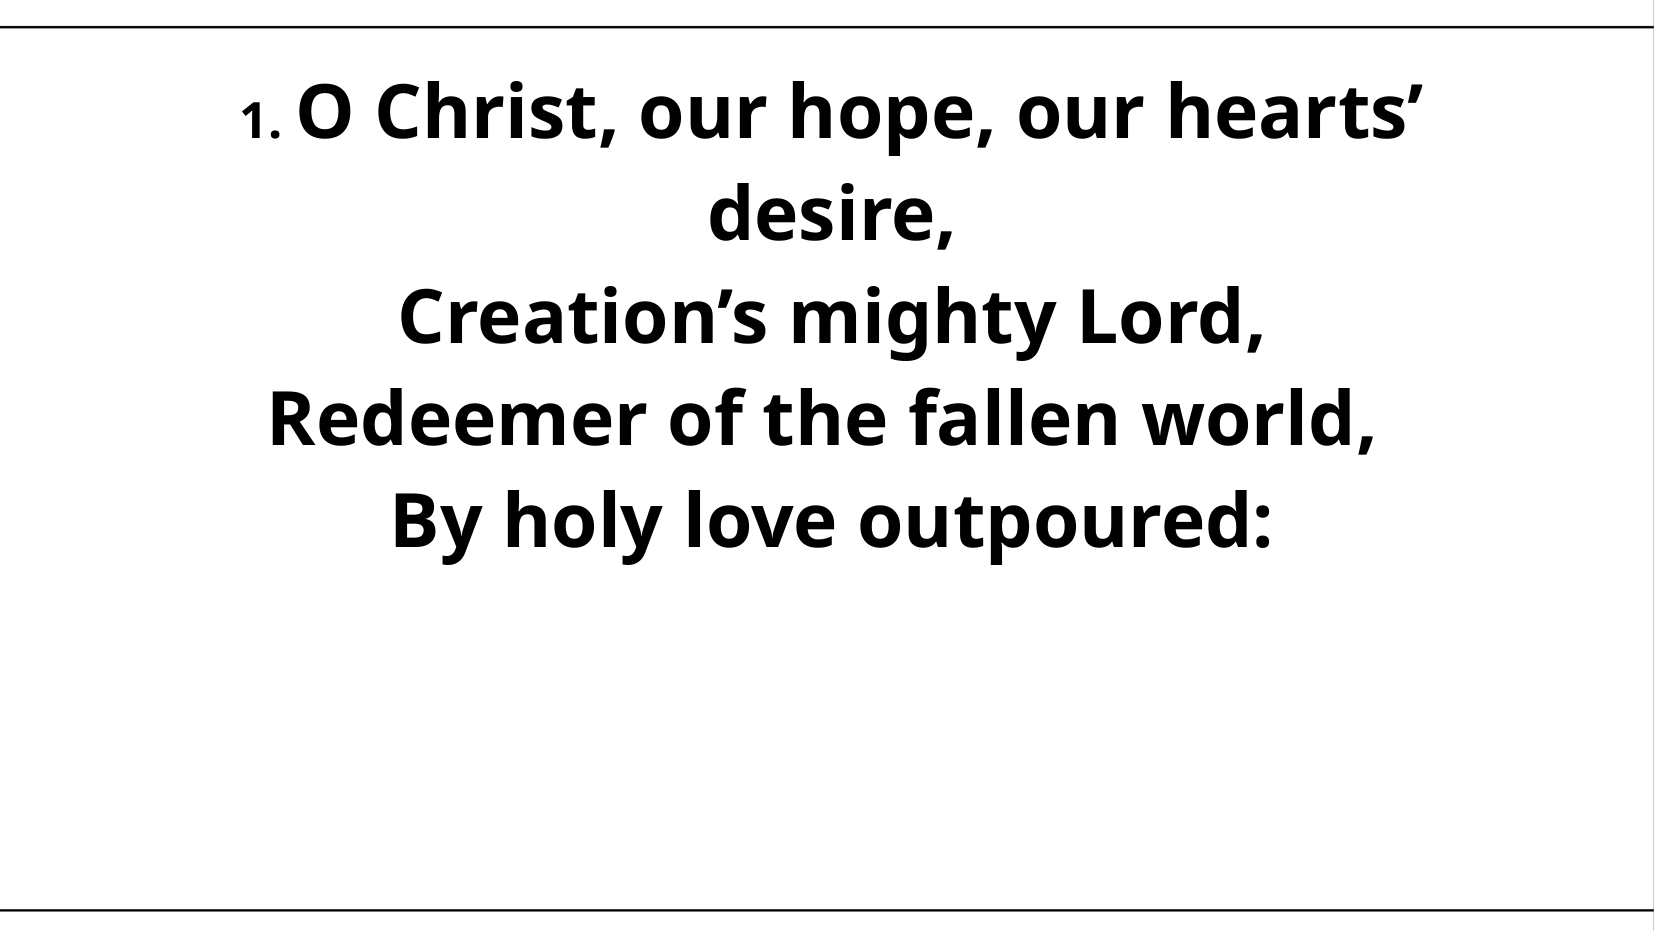

1. O Christ, our hope, our hearts’ desire,
Creation’s mighty Lord,
Redeemer of the fallen world,
By holy love outpoured: